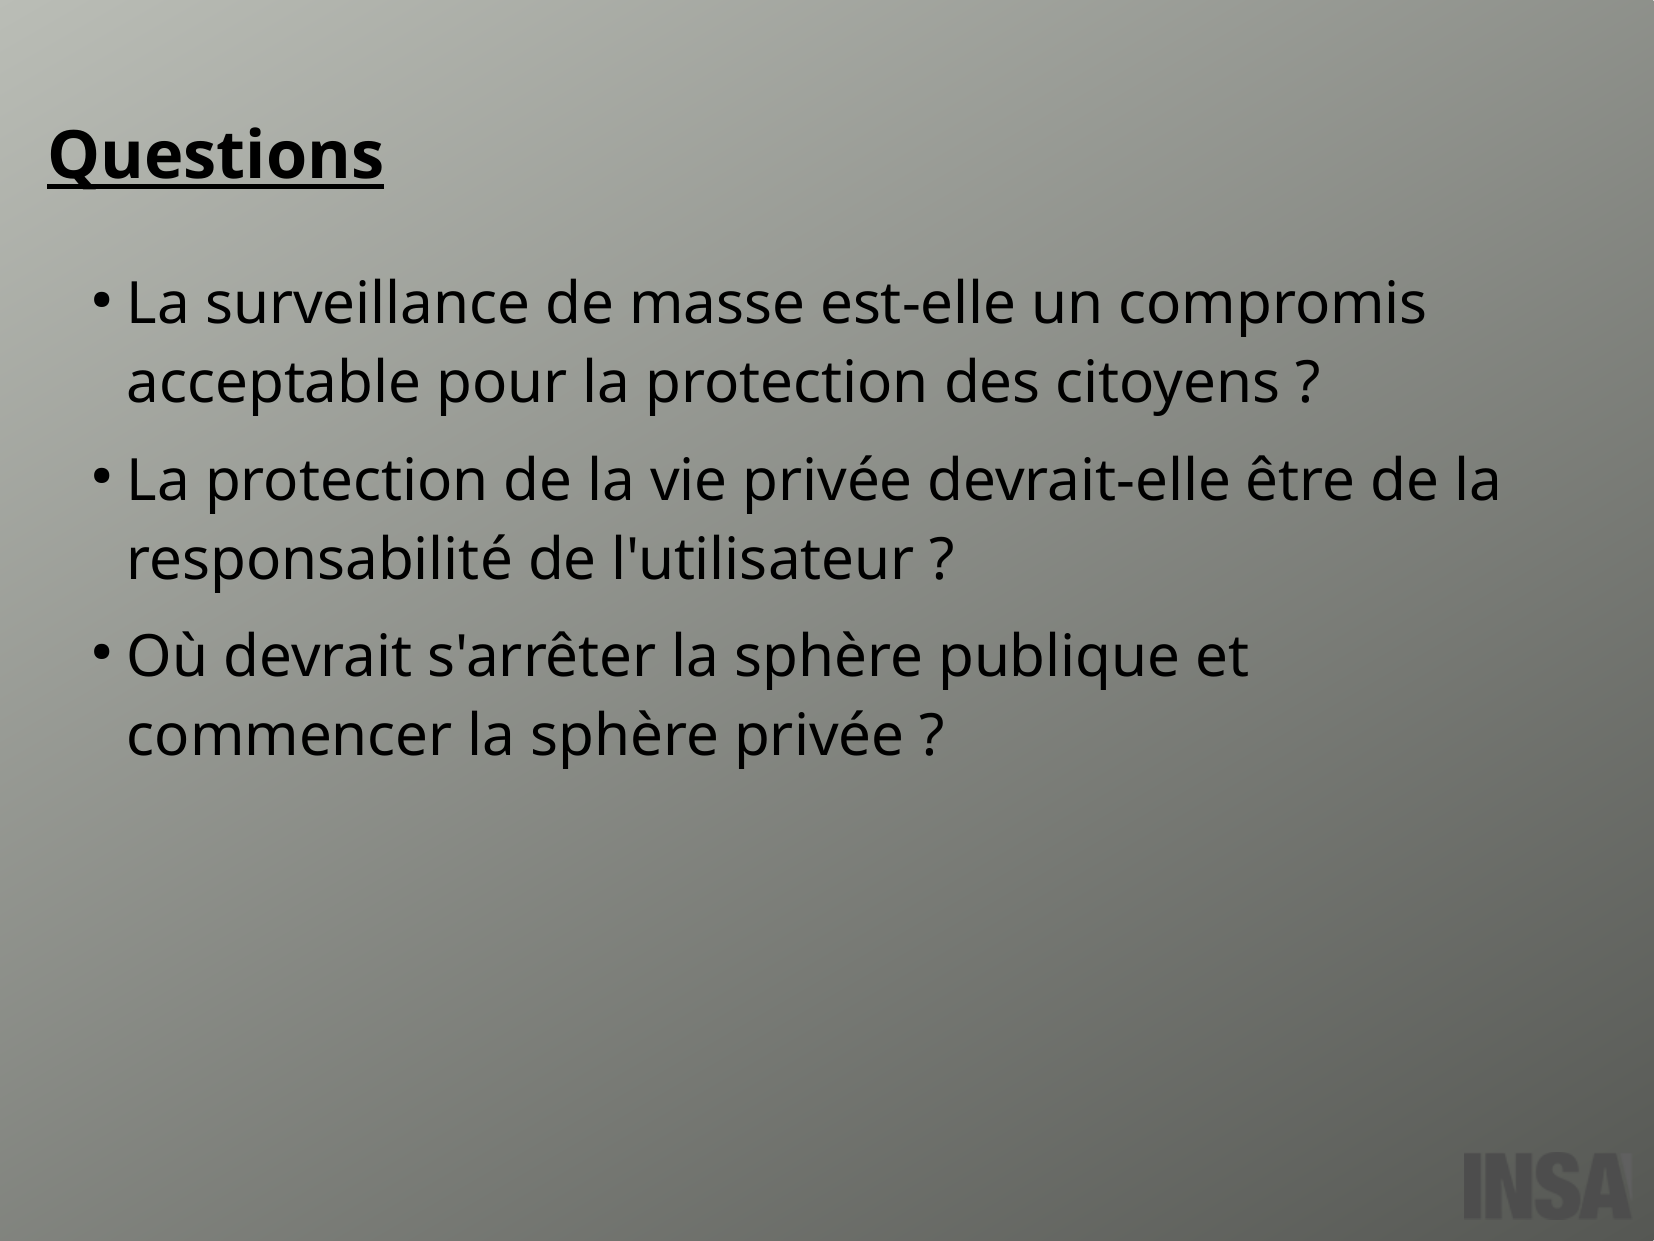

# Questions
La surveillance de masse est-elle un compromis acceptable pour la protection des citoyens ?
La protection de la vie privée devrait-elle être de la responsabilité de l'utilisateur ?
Où devrait s'arrêter la sphère publique et commencer la sphère privée ?